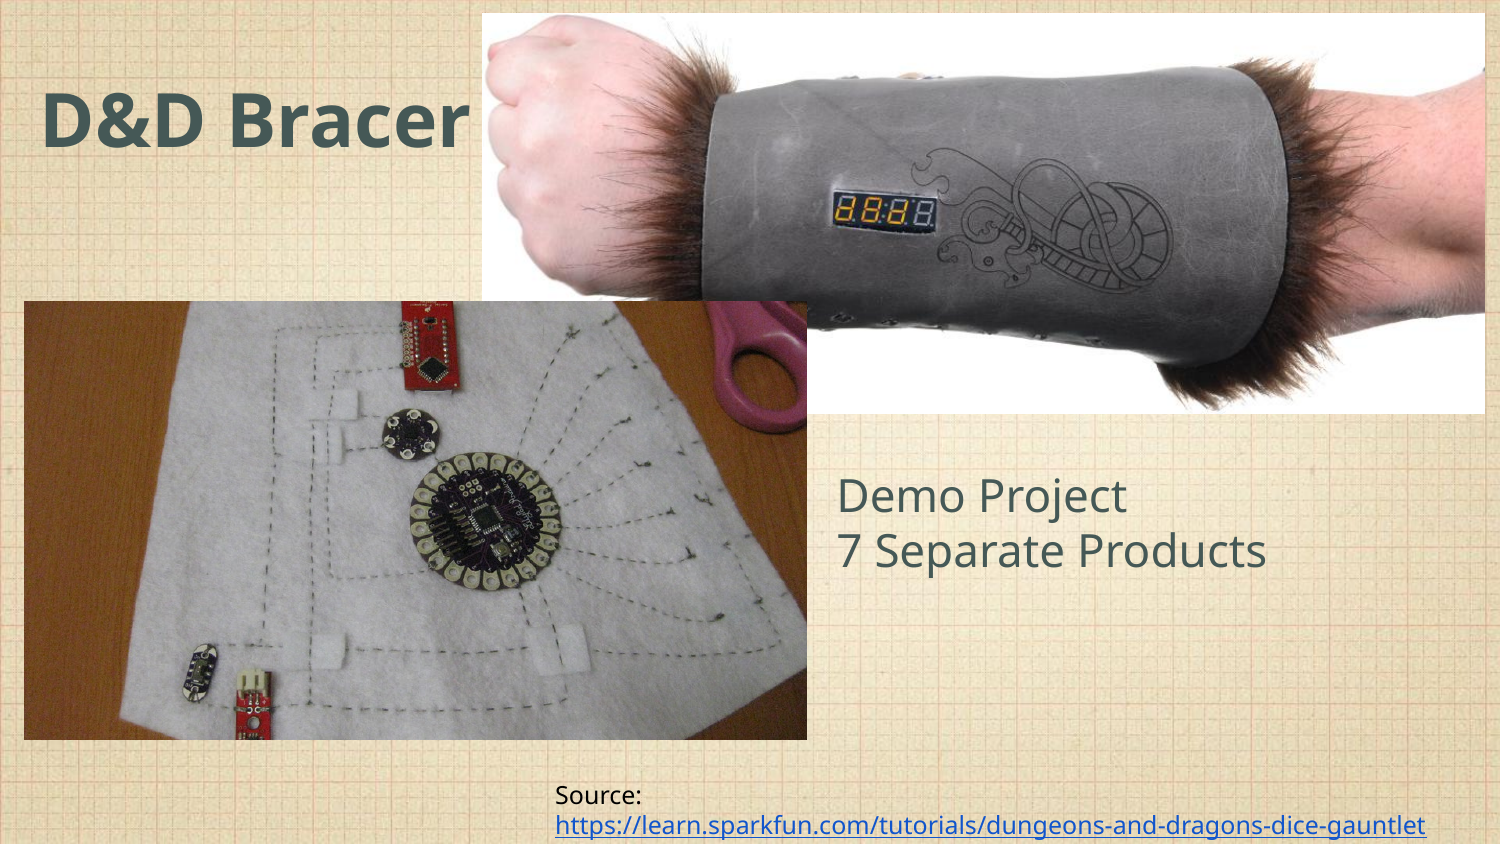

# D&D Bracer
Demo Project
7 Separate Products
Source: https://learn.sparkfun.com/tutorials/dungeons-and-dragons-dice-gauntlet